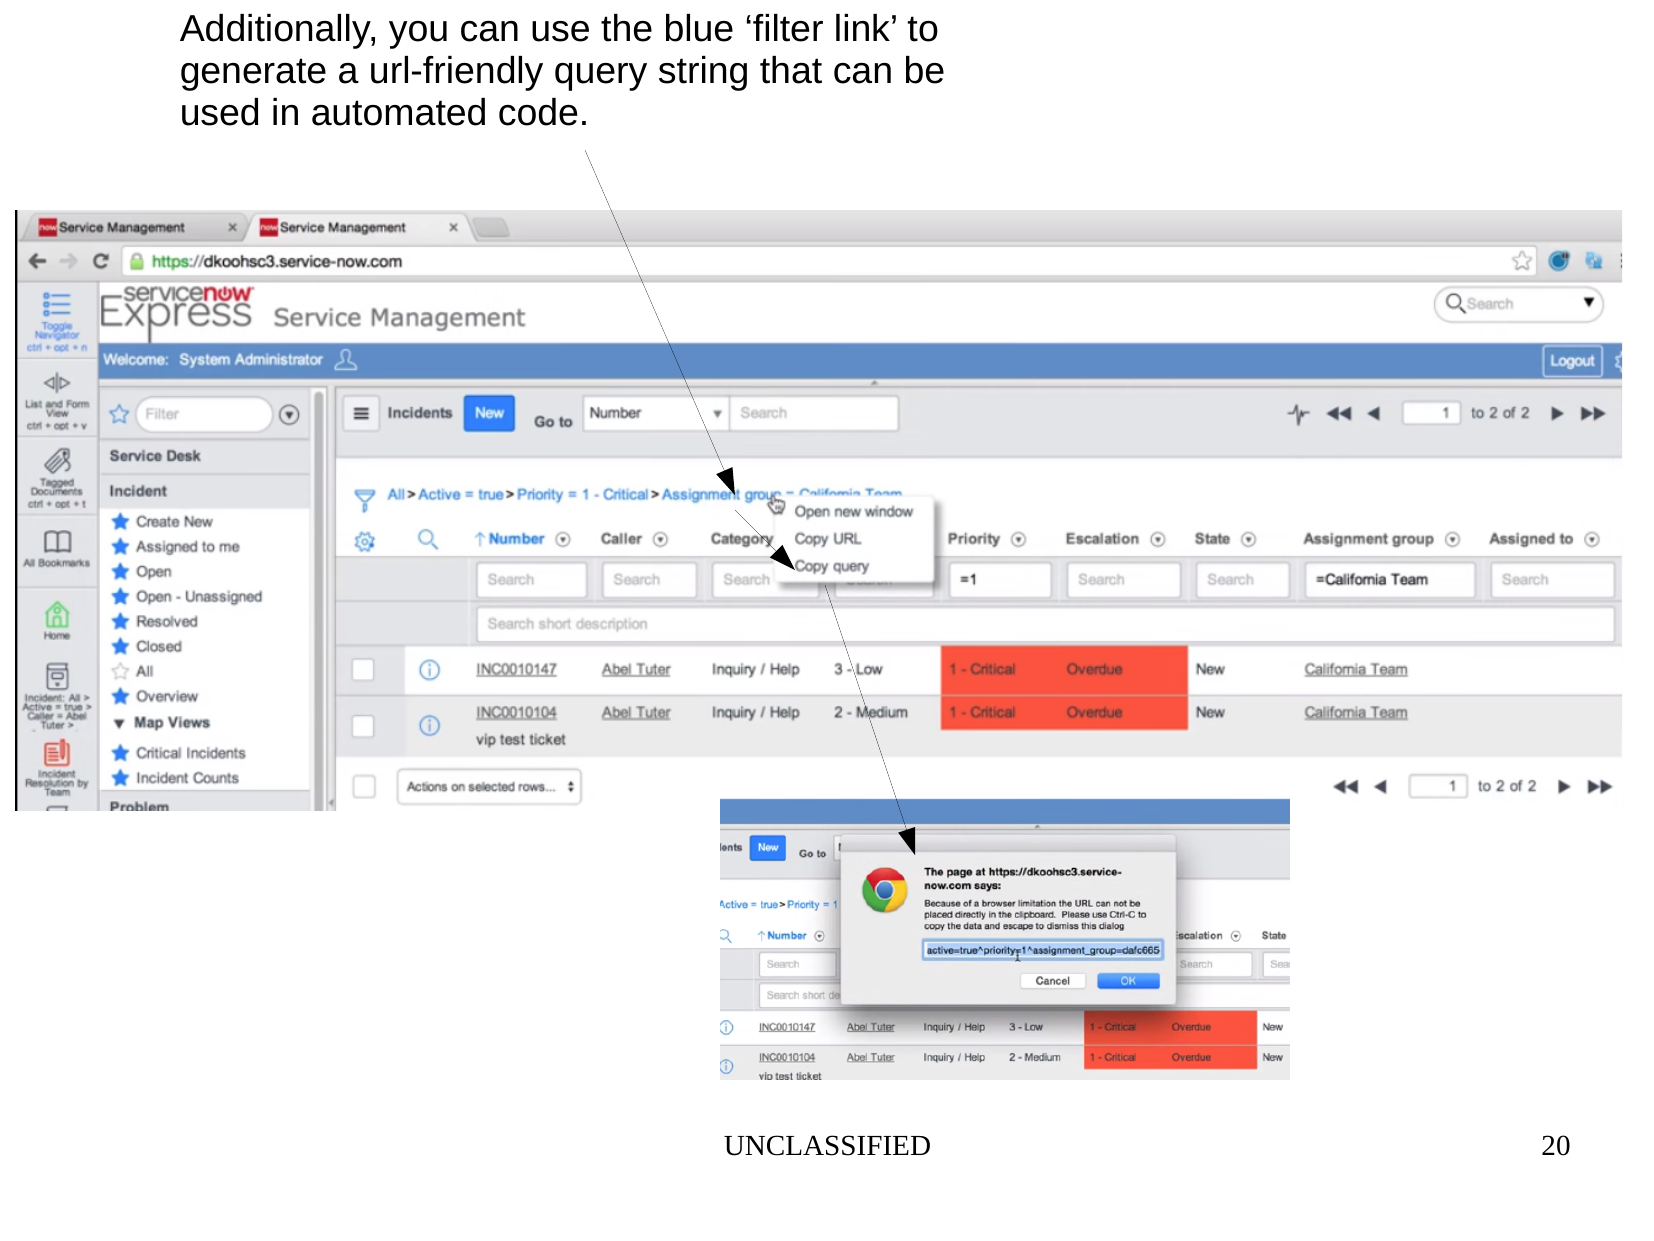

Additionally, you can use the blue ‘filter link’ to generate a url-friendly query string that can be used in automated code.
UNCLASSIFIED
20